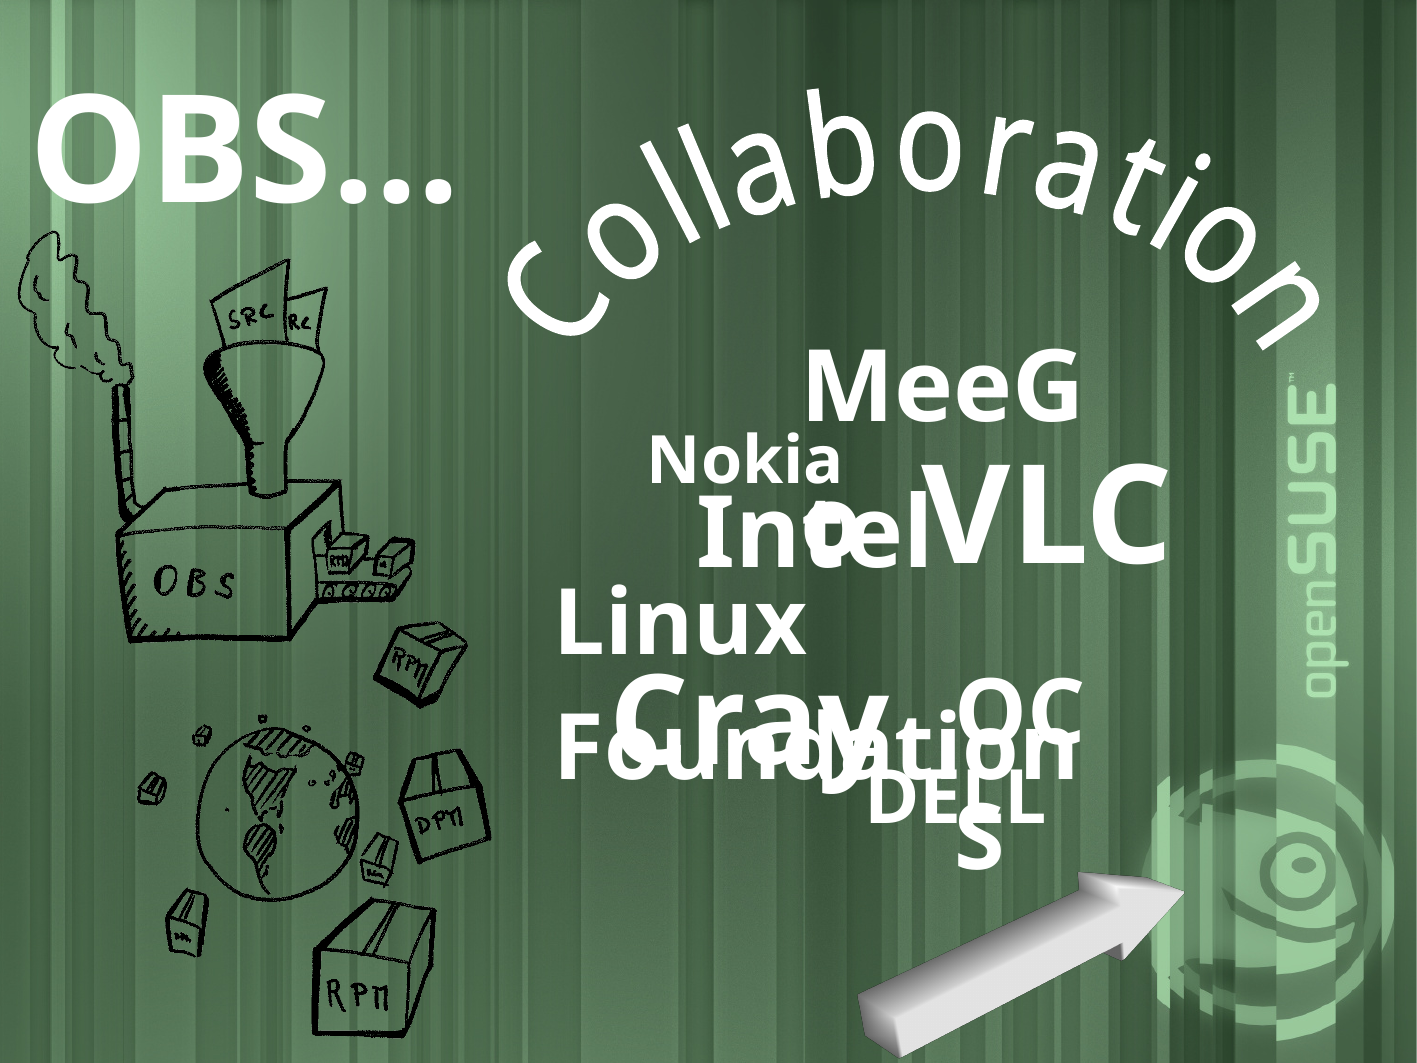

OBS...
Collaboration
MeeGo
Nokia
VLC
Intel
Linux Foundation
Cray
OCS
DELL